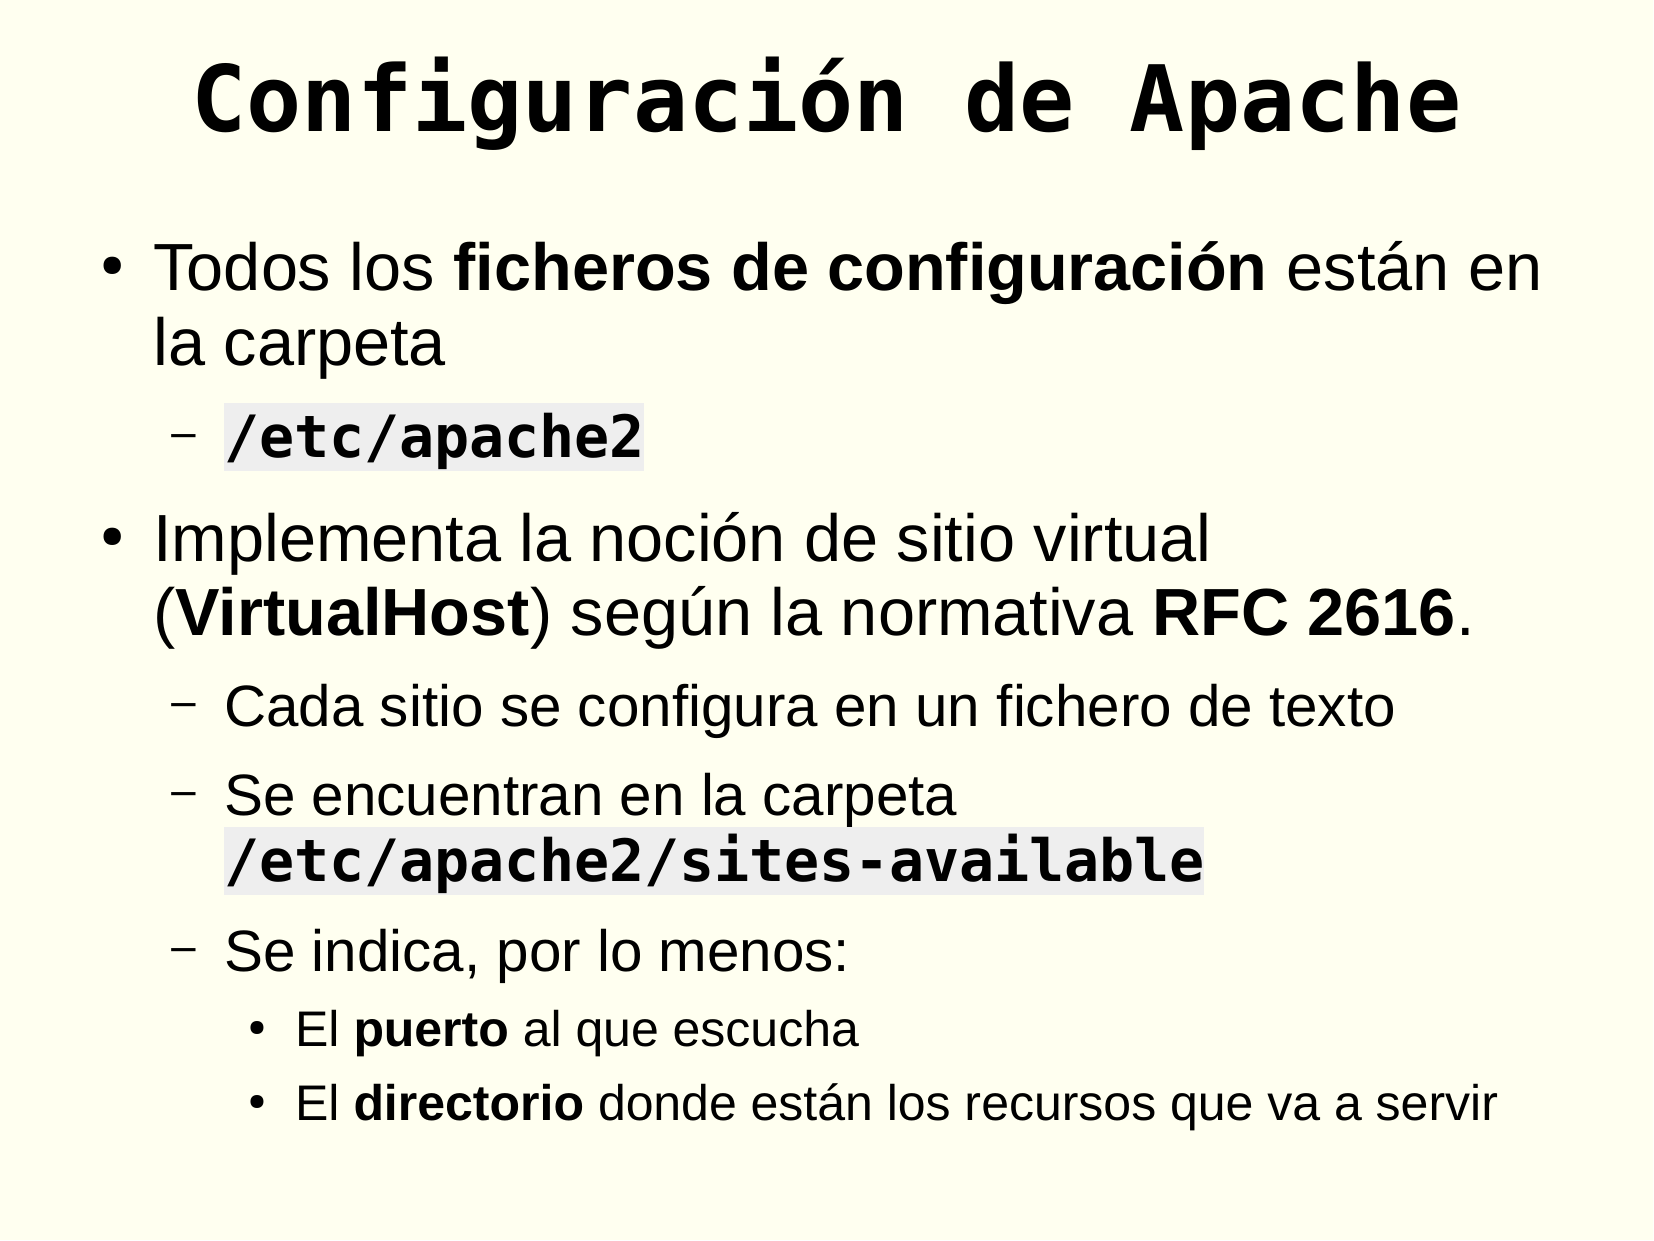

# Configuración de Apache
Todos los ficheros de configuración están en la carpeta
/etc/apache2
Implementa la noción de sitio virtual (VirtualHost) según la normativa RFC 2616.
Cada sitio se configura en un fichero de texto
Se encuentran en la carpeta /etc/apache2/sites-available
Se indica, por lo menos:
El puerto al que escucha
El directorio donde están los recursos que va a servir